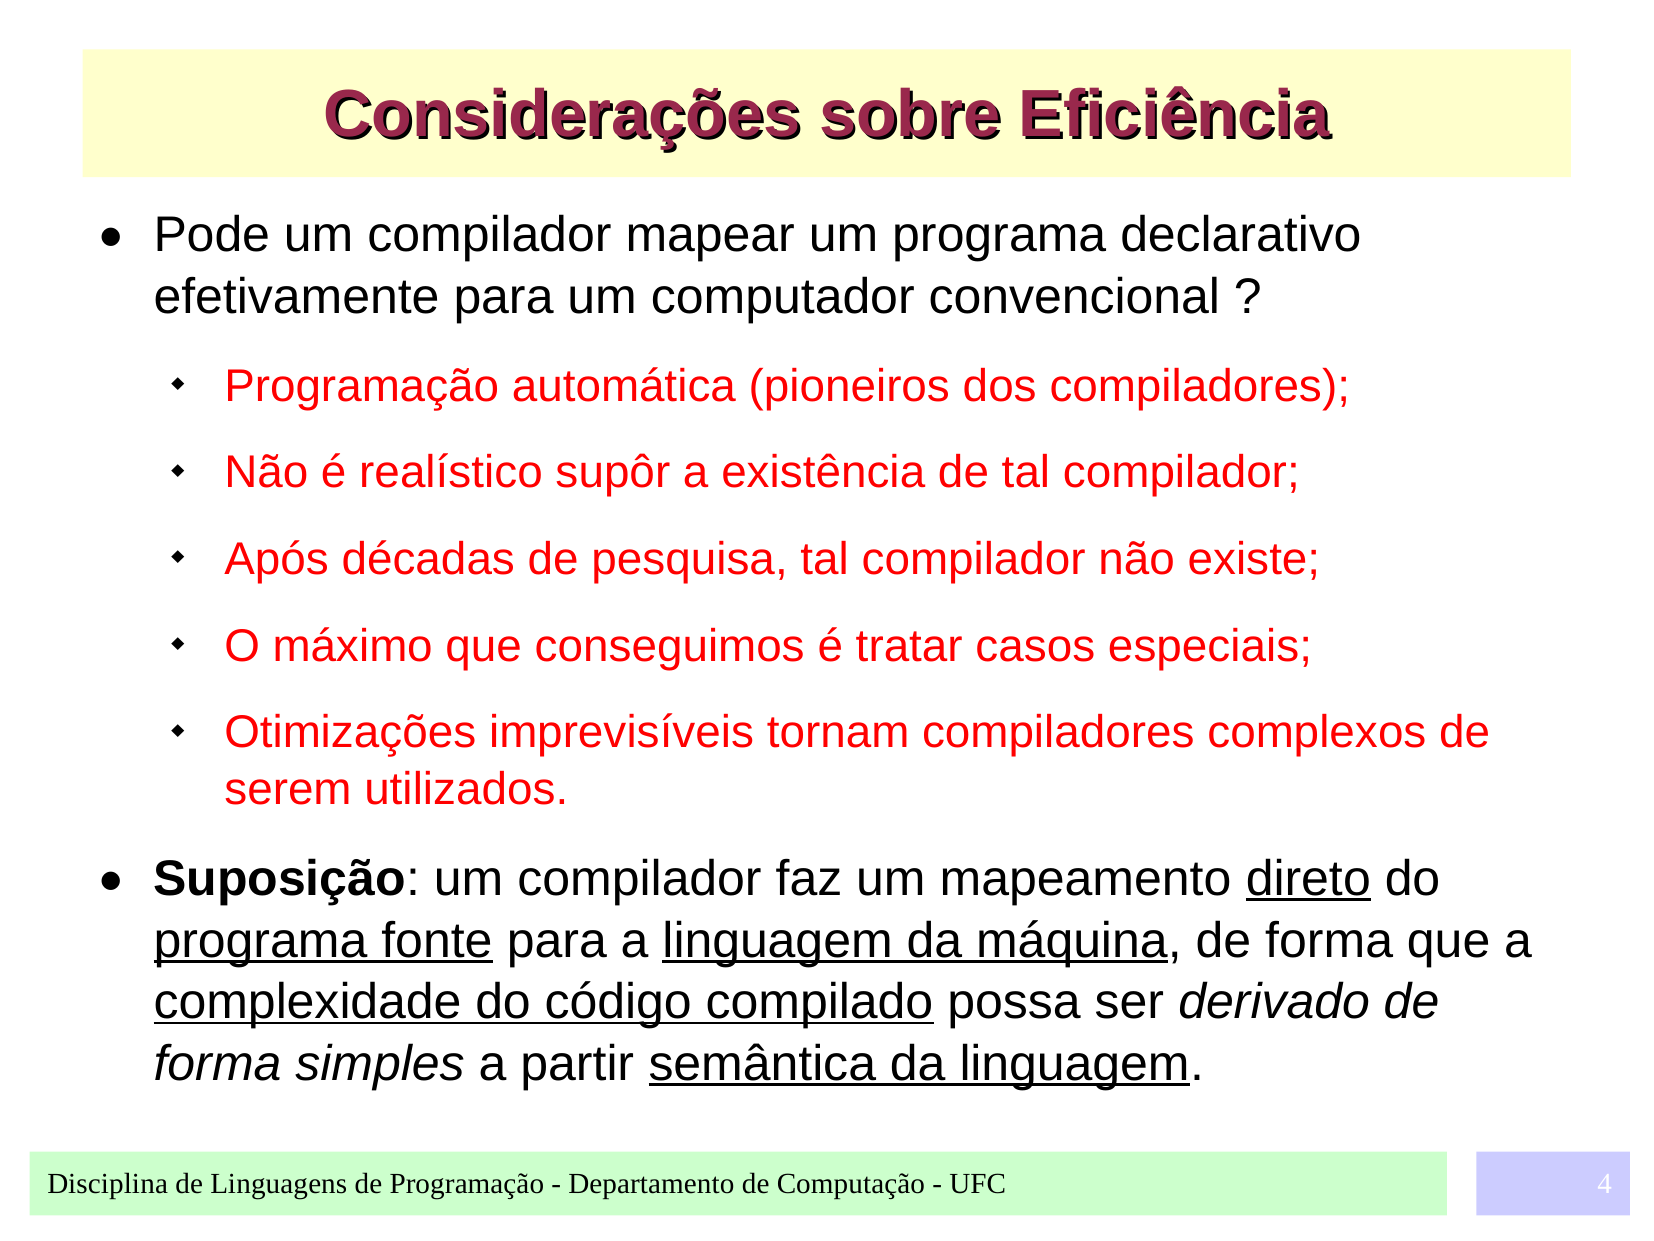

# Considerações sobre Eficiência
Pode um compilador mapear um programa declarativo efetivamente para um computador convencional ?
Programação automática (pioneiros dos compiladores);
Não é realístico supôr a existência de tal compilador;
Após décadas de pesquisa, tal compilador não existe;
O máximo que conseguimos é tratar casos especiais;
Otimizações imprevisíveis tornam compiladores complexos de serem utilizados.
Suposição: um compilador faz um mapeamento direto do programa fonte para a linguagem da máquina, de forma que a complexidade do código compilado possa ser derivado de forma simples a partir semântica da linguagem.
Disciplina de Linguagens de Programação - Departamento de Computação - UFC
4